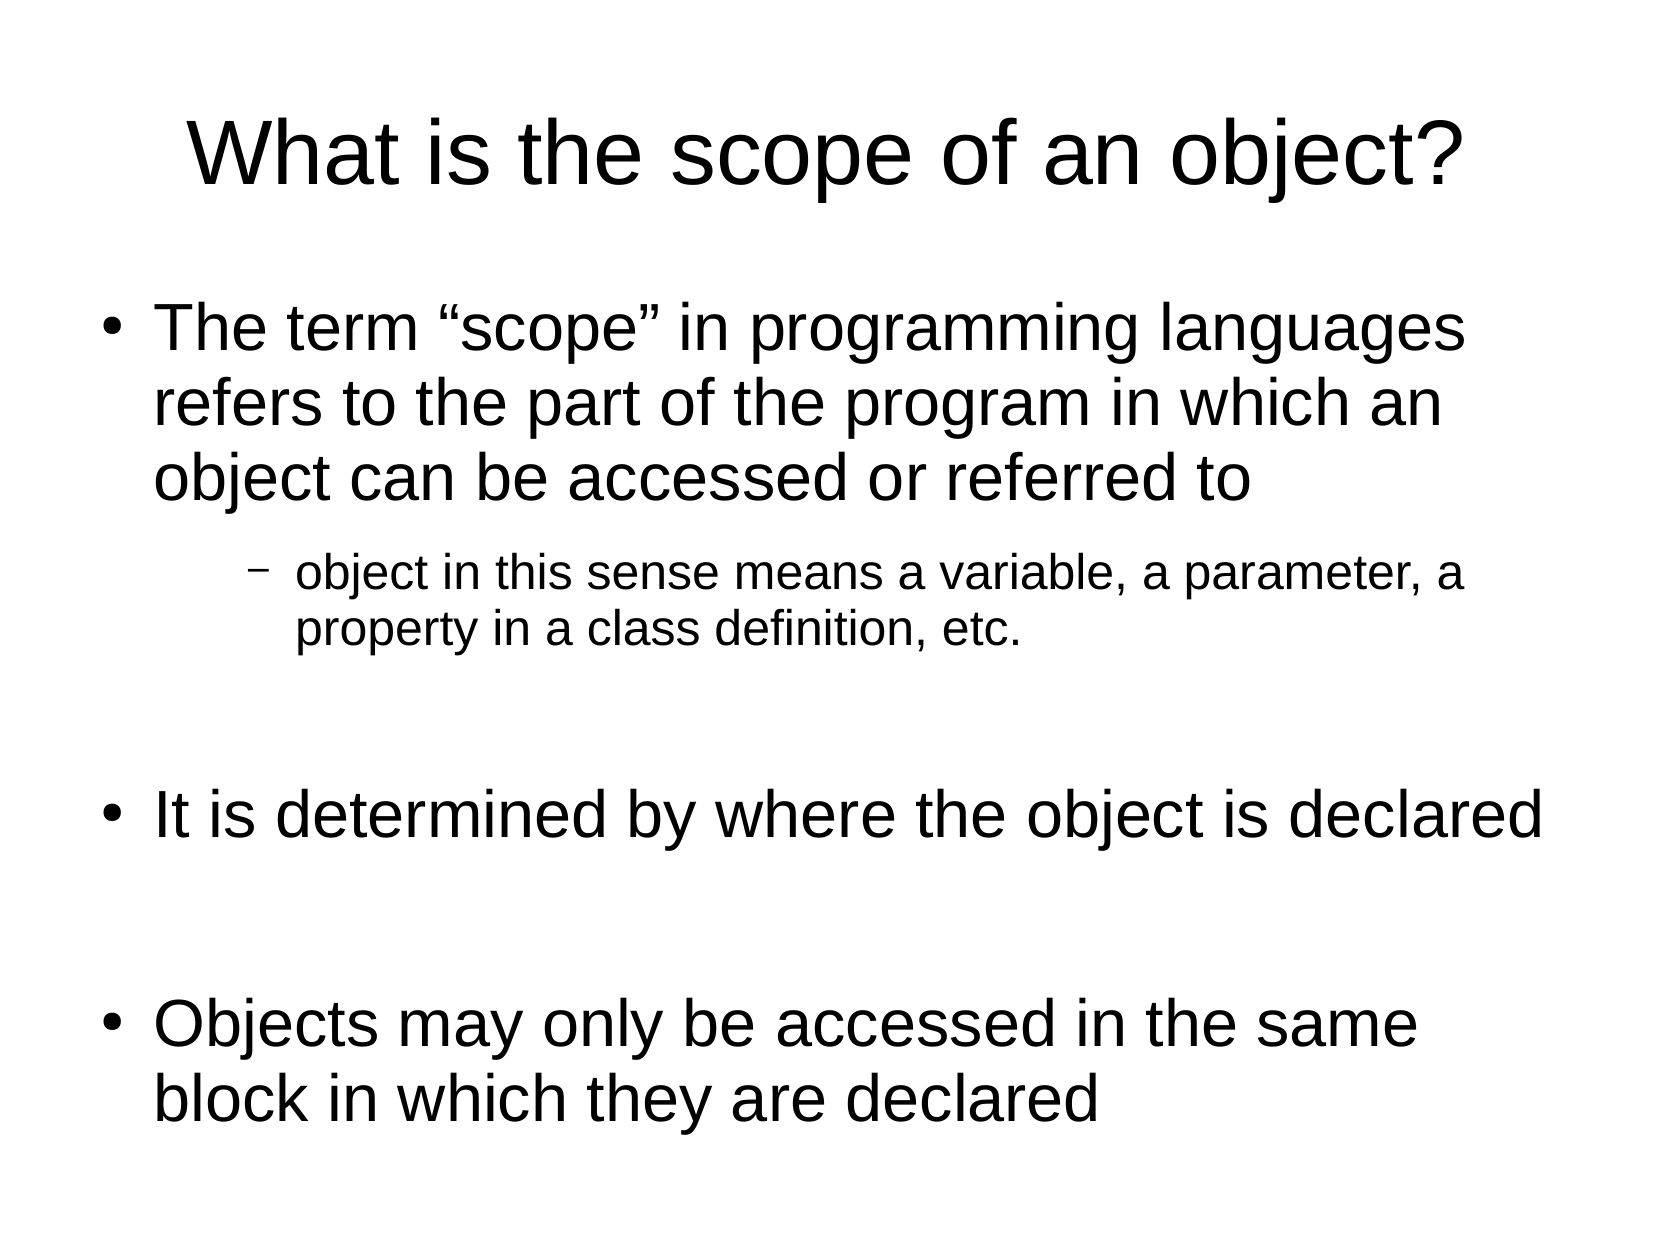

# What is the scope of an object?
The term “scope” in programming languages refers to the part of the program in which an object can be accessed or referred to
object in this sense means a variable, a parameter, a property in a class definition, etc.
It is determined by where the object is declared
Objects may only be accessed in the same block in which they are declared